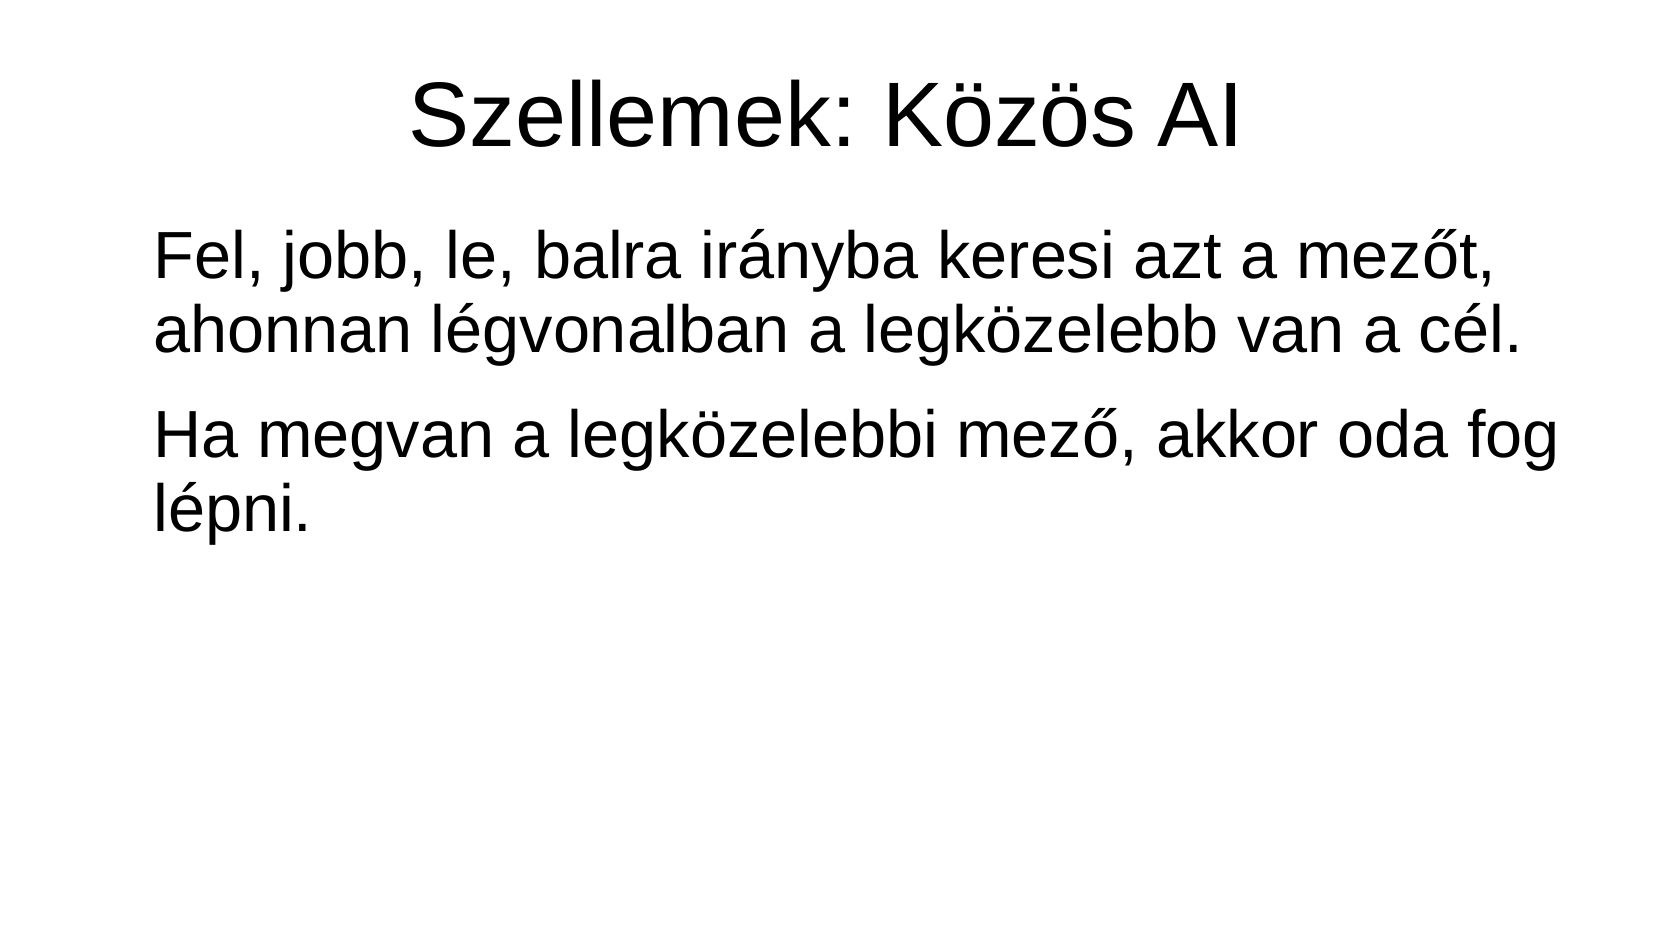

# Szellemek: Közös AI
Fel, jobb, le, balra irányba keresi azt a mezőt, ahonnan légvonalban a legközelebb van a cél.
Ha megvan a legközelebbi mező, akkor oda fog lépni.